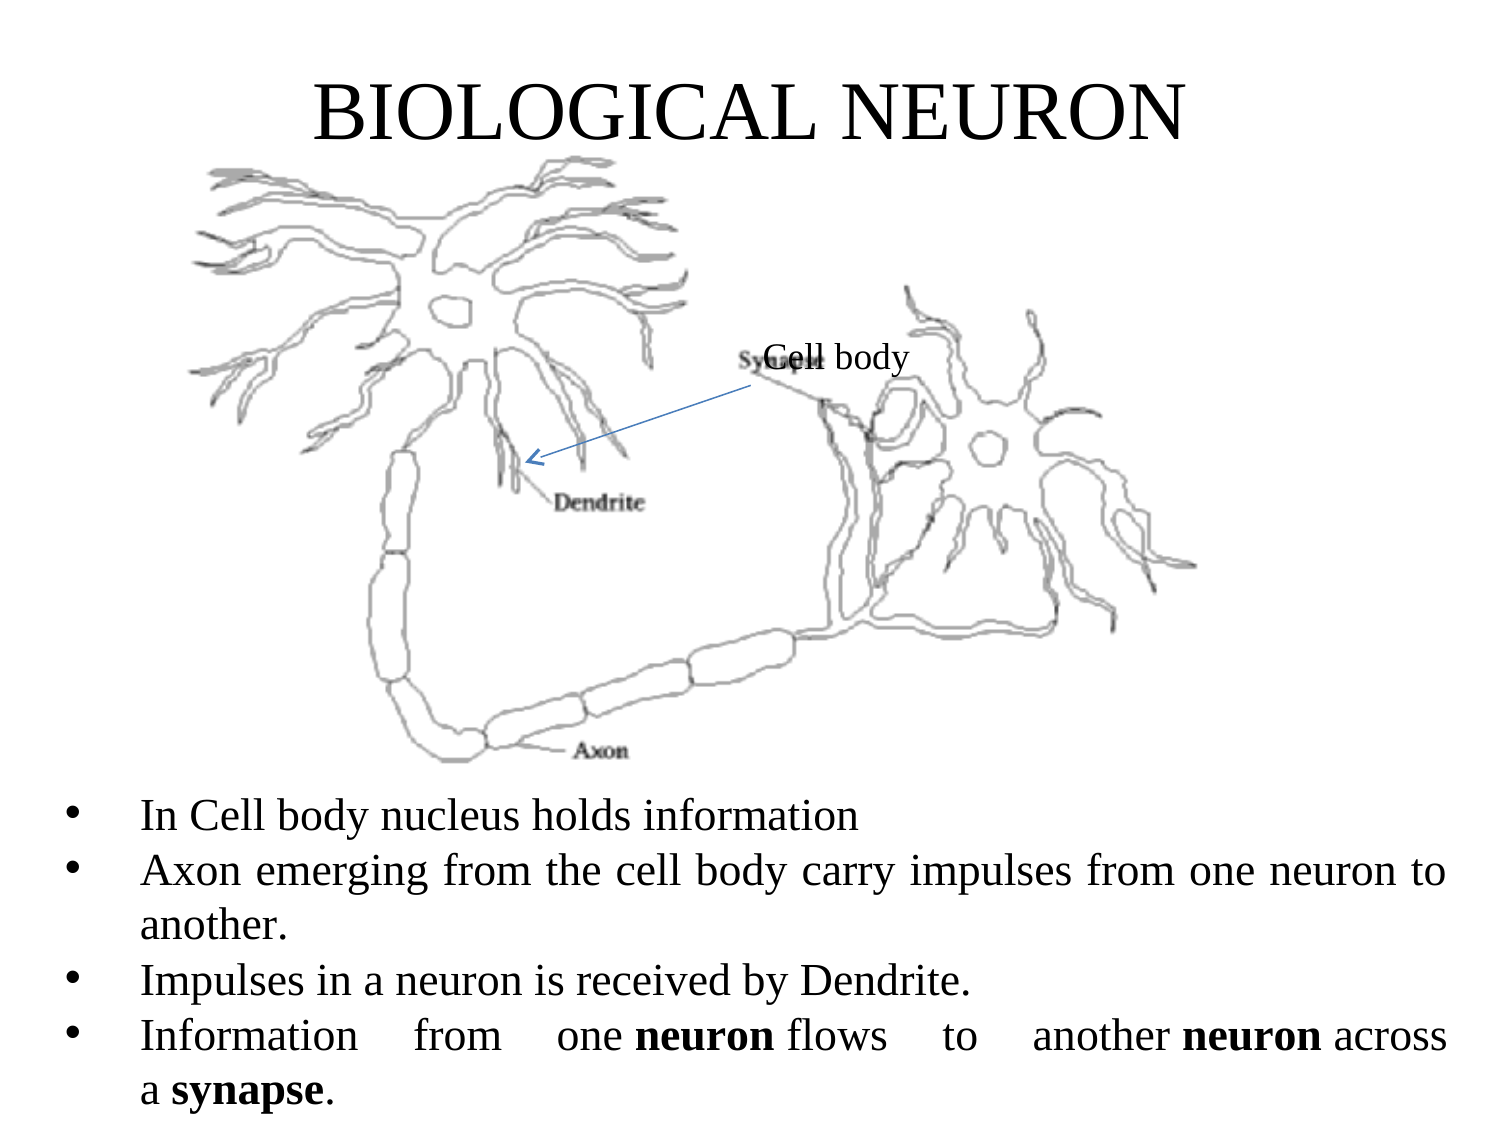

# BIOLOGICAL NEURON
Cell body
In Cell body nucleus holds information
Axon emerging from the cell body carry impulses from one neuron to another.
Impulses in a neuron is received by Dendrite.
Information from one neuron flows to another neuron across a synapse.